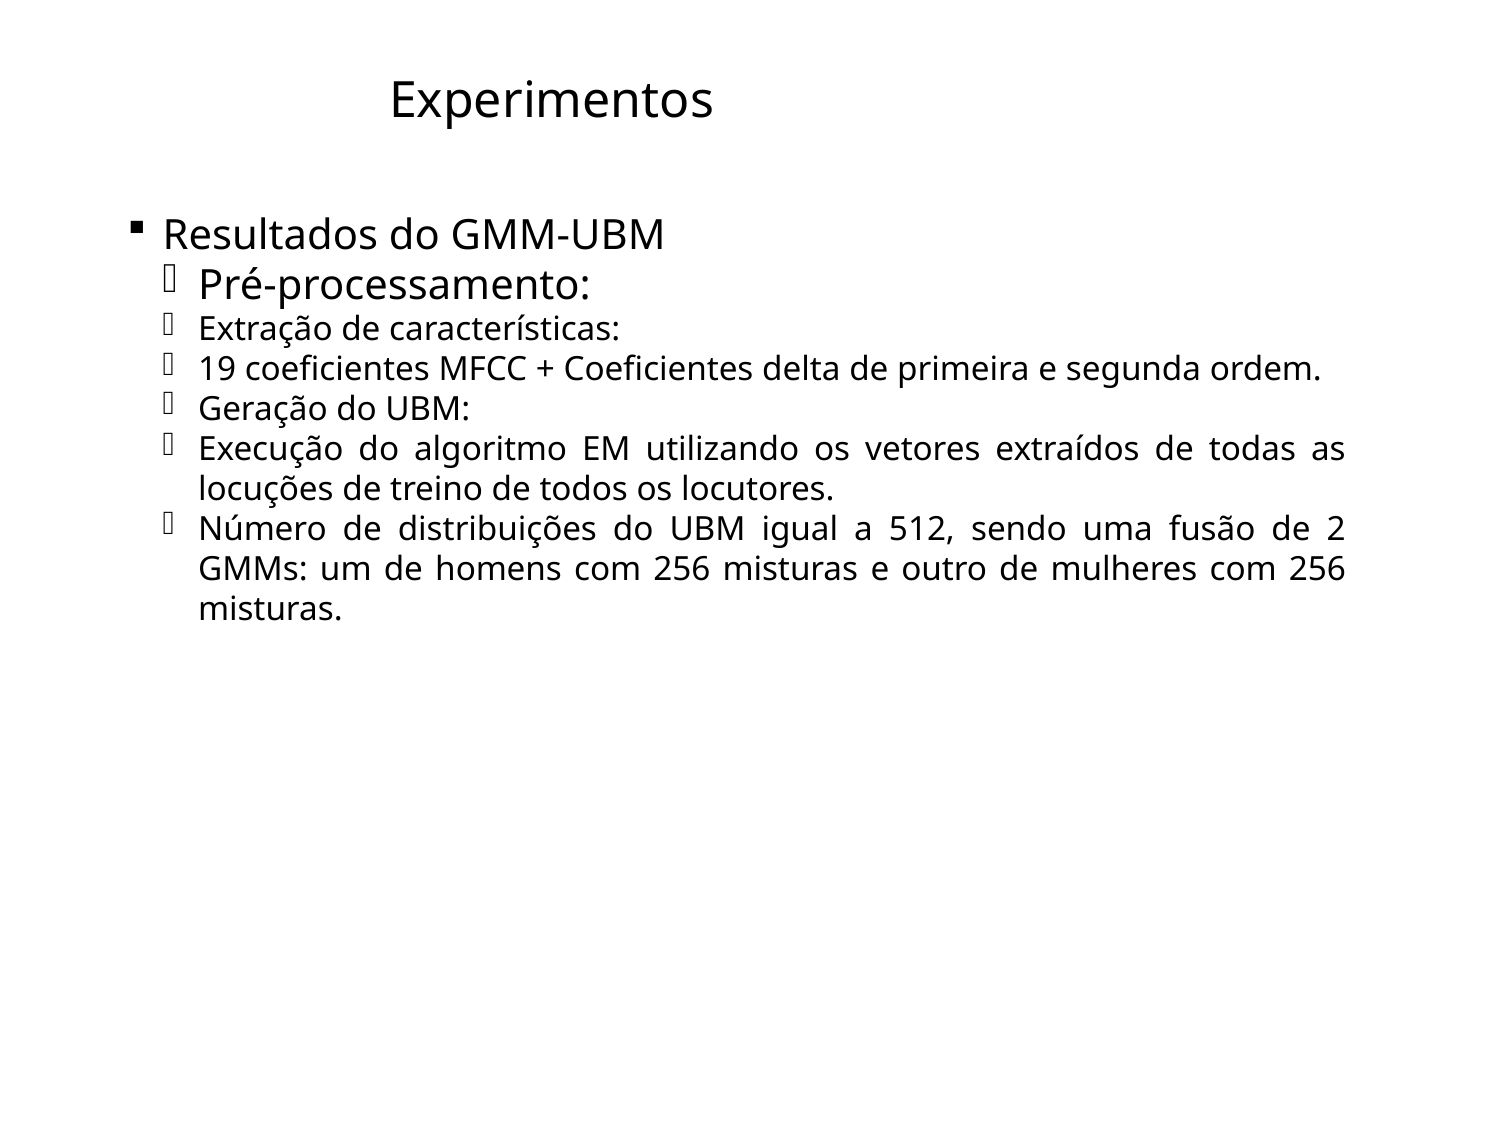

Experimentos
Resultados do GMM-UBM
Pré-processamento:
Extração de características:
19 coeficientes MFCC + Coeficientes delta de primeira e segunda ordem.
Geração do UBM:
Execução do algoritmo EM utilizando os vetores extraídos de todas as locuções de treino de todos os locutores.
Número de distribuições do UBM igual a 512, sendo uma fusão de 2 GMMs: um de homens com 256 misturas e outro de mulheres com 256 misturas.